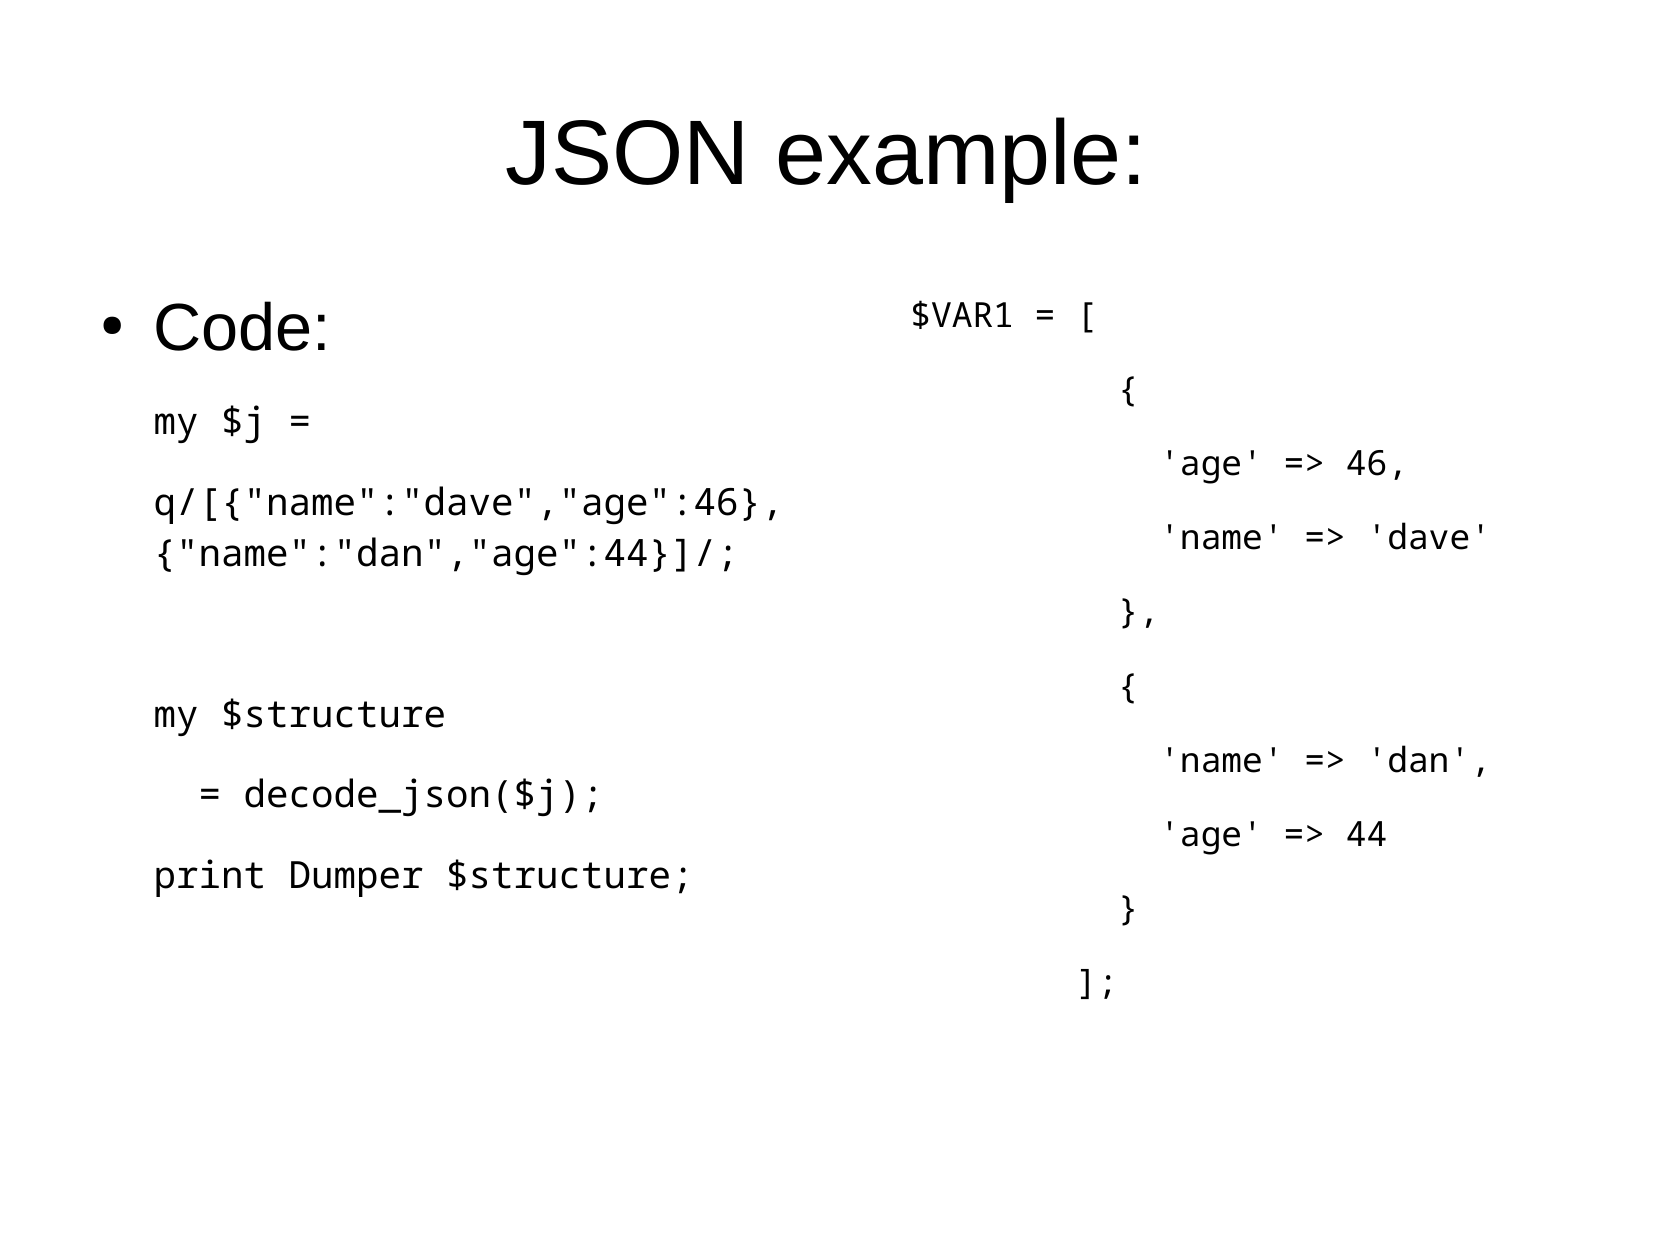

# JSON example:
Code:
my $j =
q/[{"name":"dave","age":46},{"name":"dan","age":44}]/;
my $structure
 = decode_json($j);
print Dumper $structure;
$VAR1 = [
 {
 'age' => 46,
 'name' => 'dave'
 },
 {
 'name' => 'dan',
 'age' => 44
 }
 ];